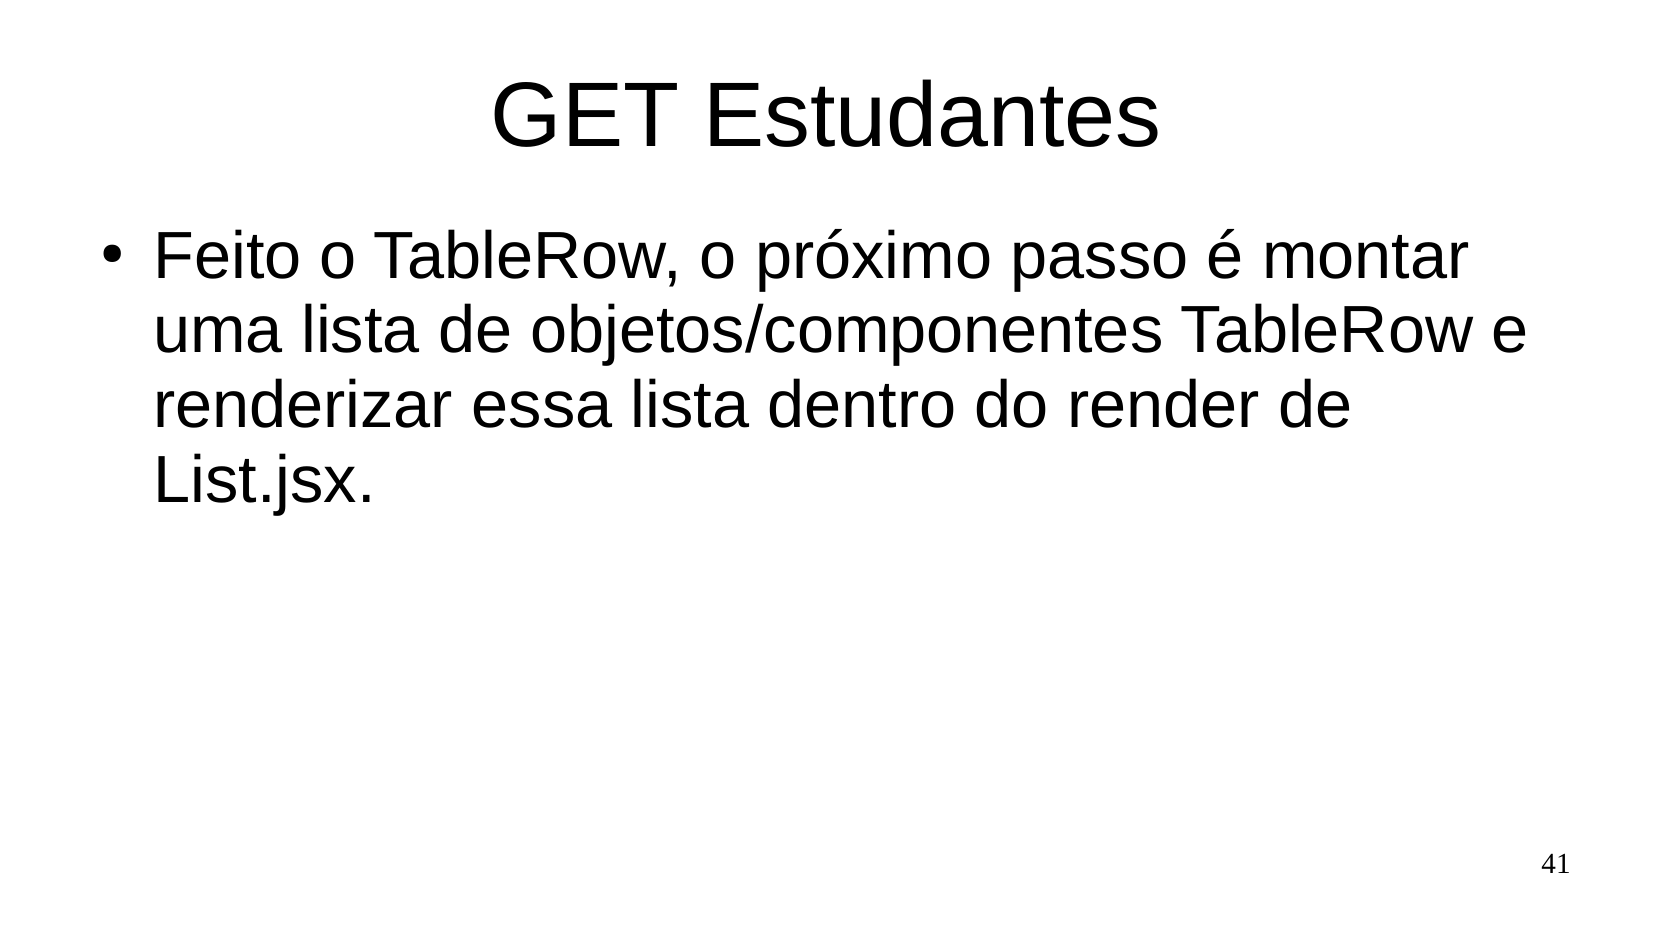

# GET Estudantes
Feito o TableRow, o próximo passo é montar uma lista de objetos/componentes TableRow e renderizar essa lista dentro do render de List.jsx.
41